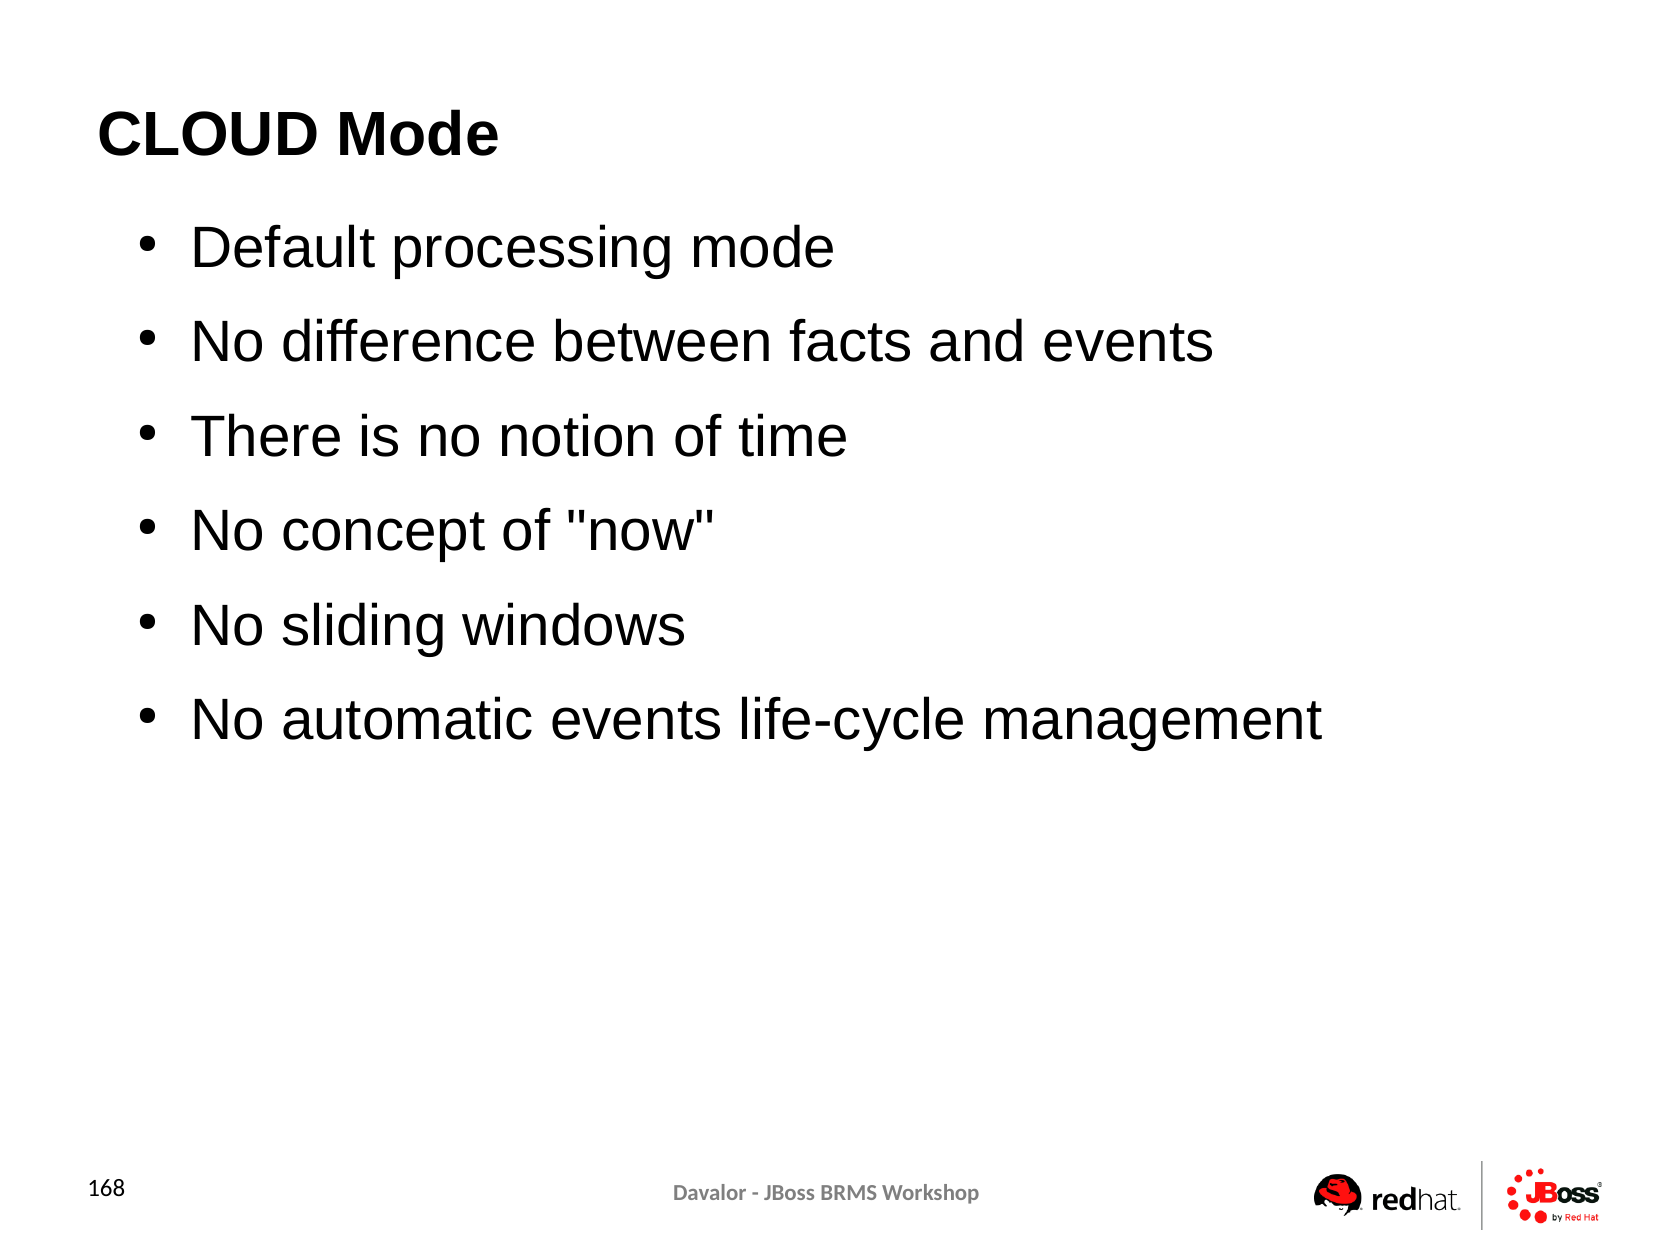

# CLOUD Mode
Default processing mode
No difference between facts and events
There is no notion of time
No concept of "now"
No sliding windows
No automatic events life-cycle management